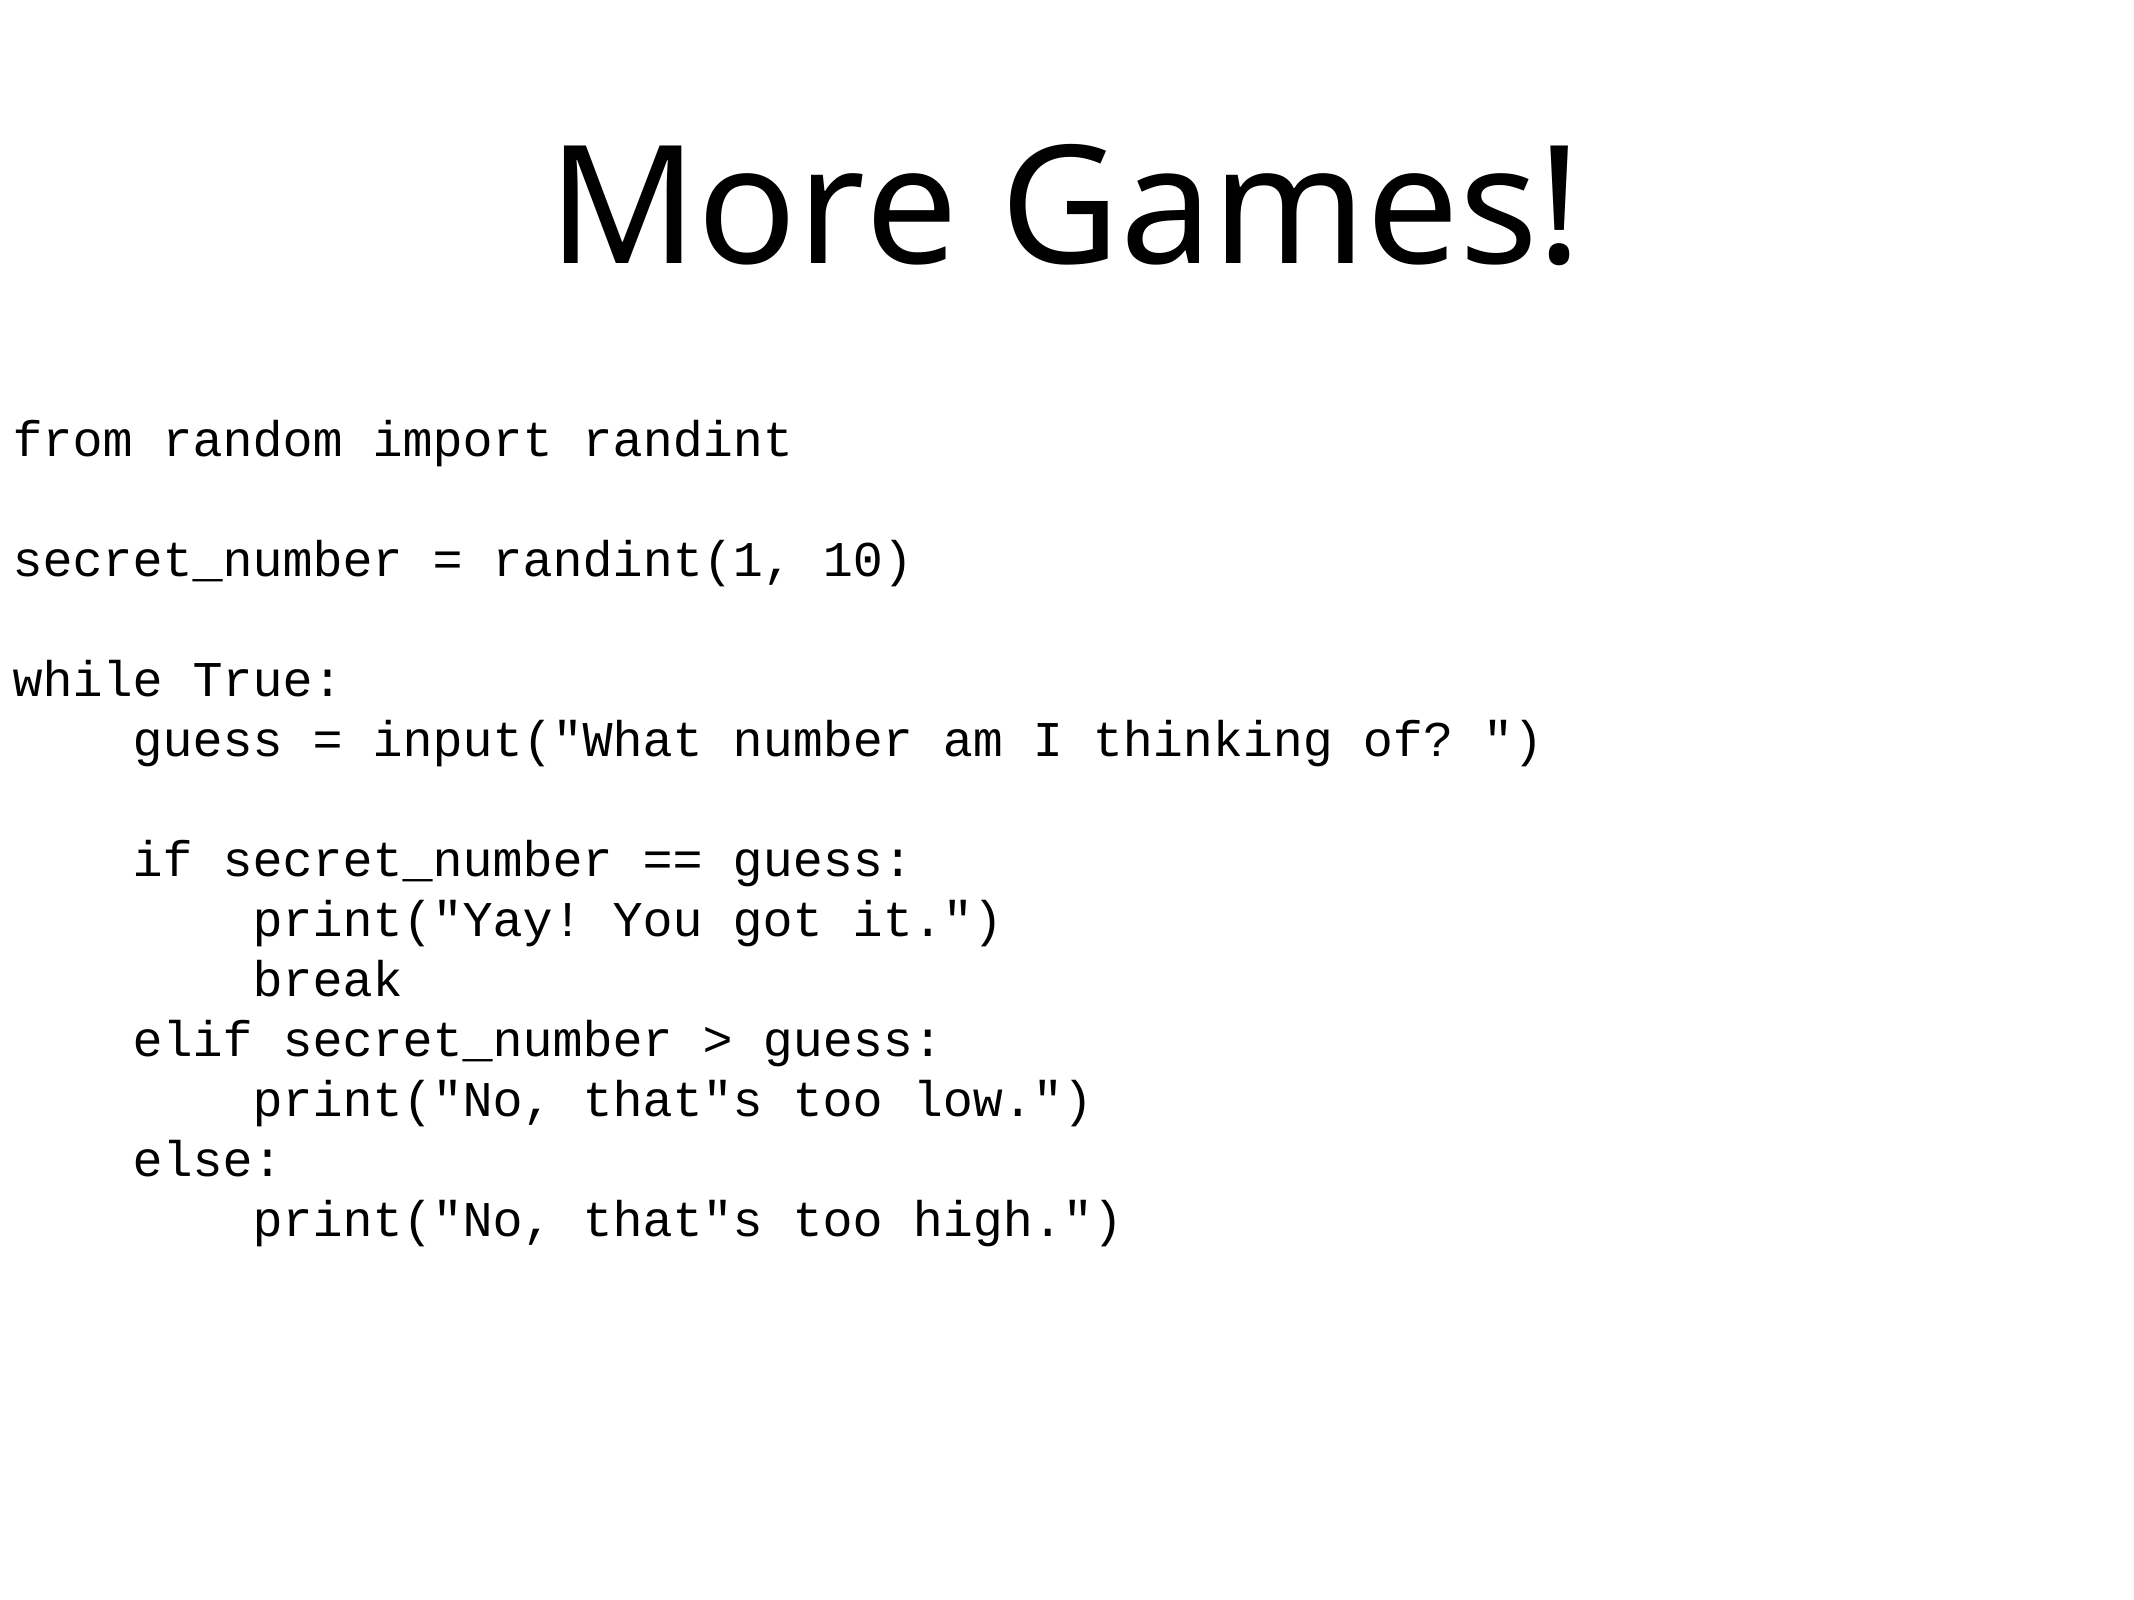

More Games!
from random import randint
secret_number = randint(1, 10)
while True:
    guess = input("What number am I thinking of? ")
    if secret_number == guess:
        print("Yay! You got it.")
        break
    elif secret_number > guess:
        print("No, that"s too low.")
    else:
        print("No, that"s too high.")